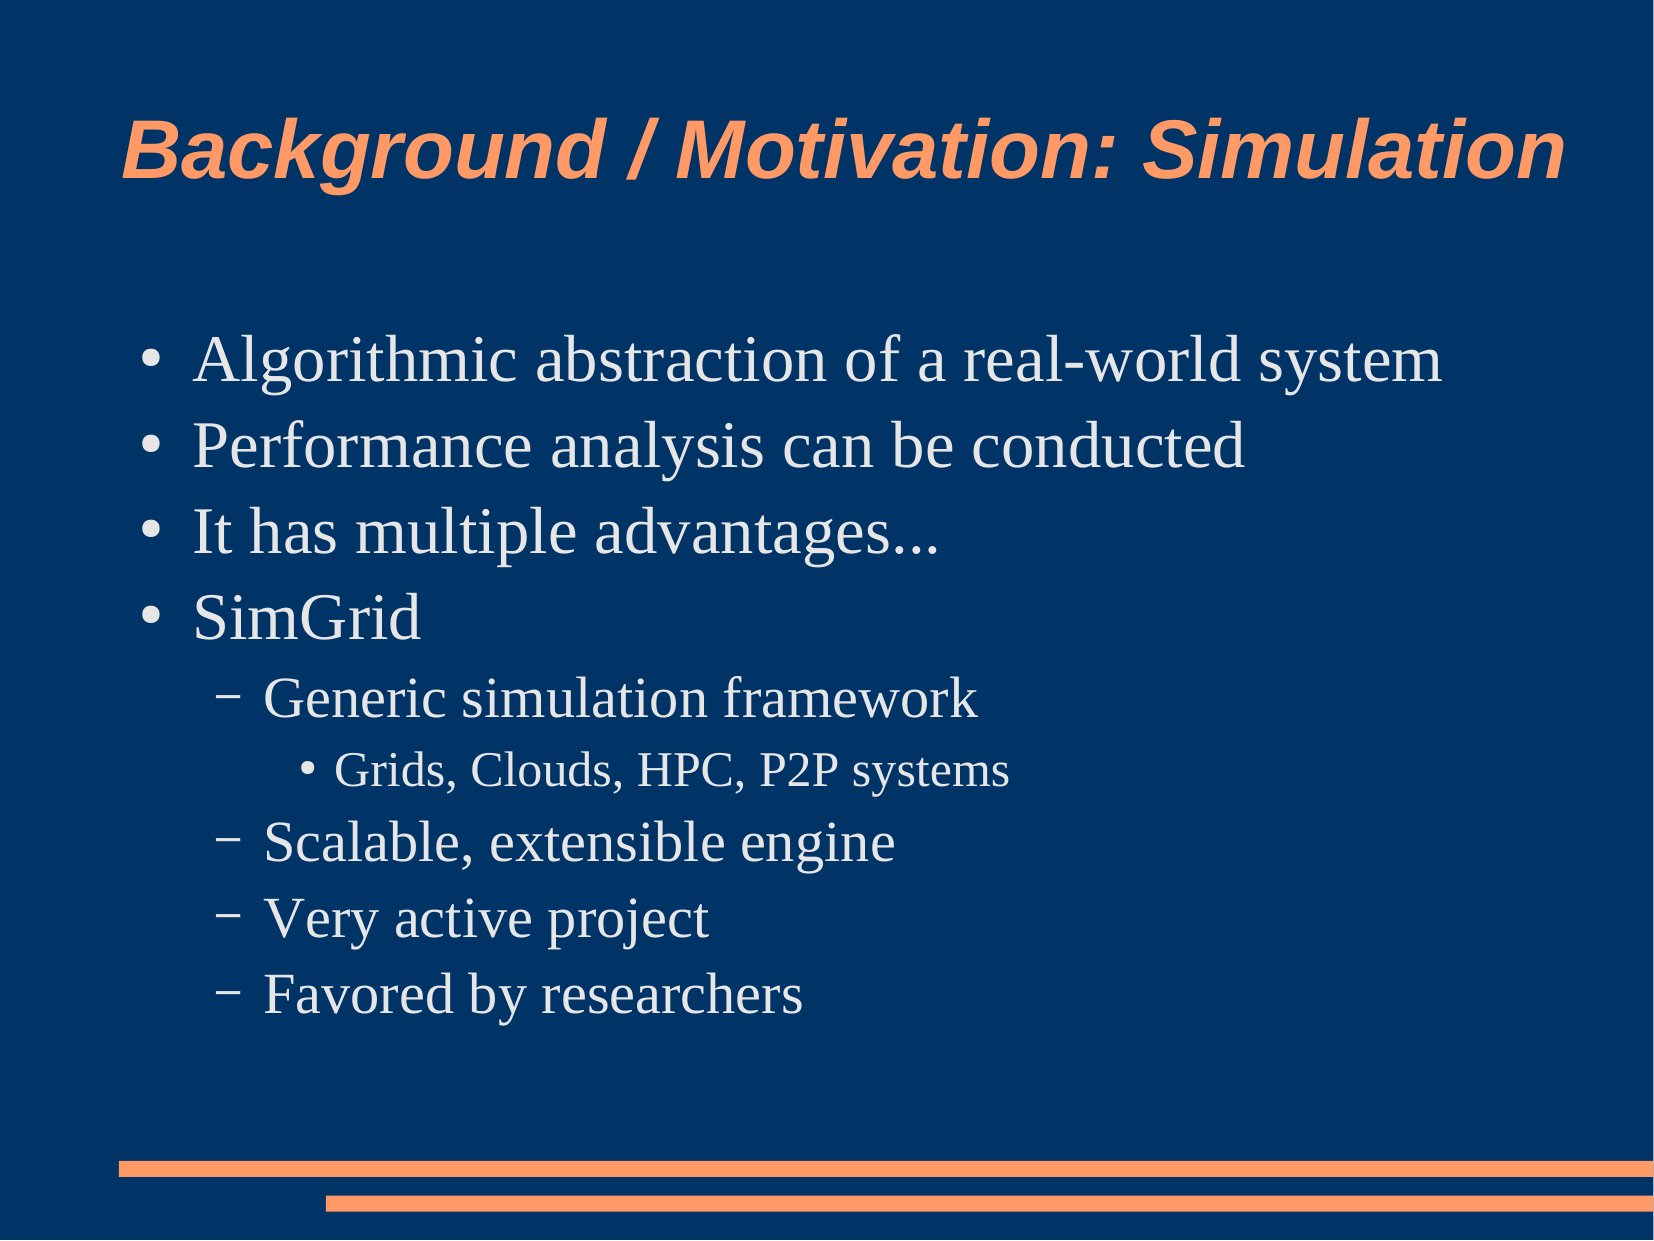

# Background / Motivation: Simulation
Algorithmic abstraction of a real-world system
Performance analysis can be conducted
It has multiple advantages...
SimGrid
Generic simulation framework
Grids, Clouds, HPC, P2P systems
Scalable, extensible engine
Very active project
Favored by researchers